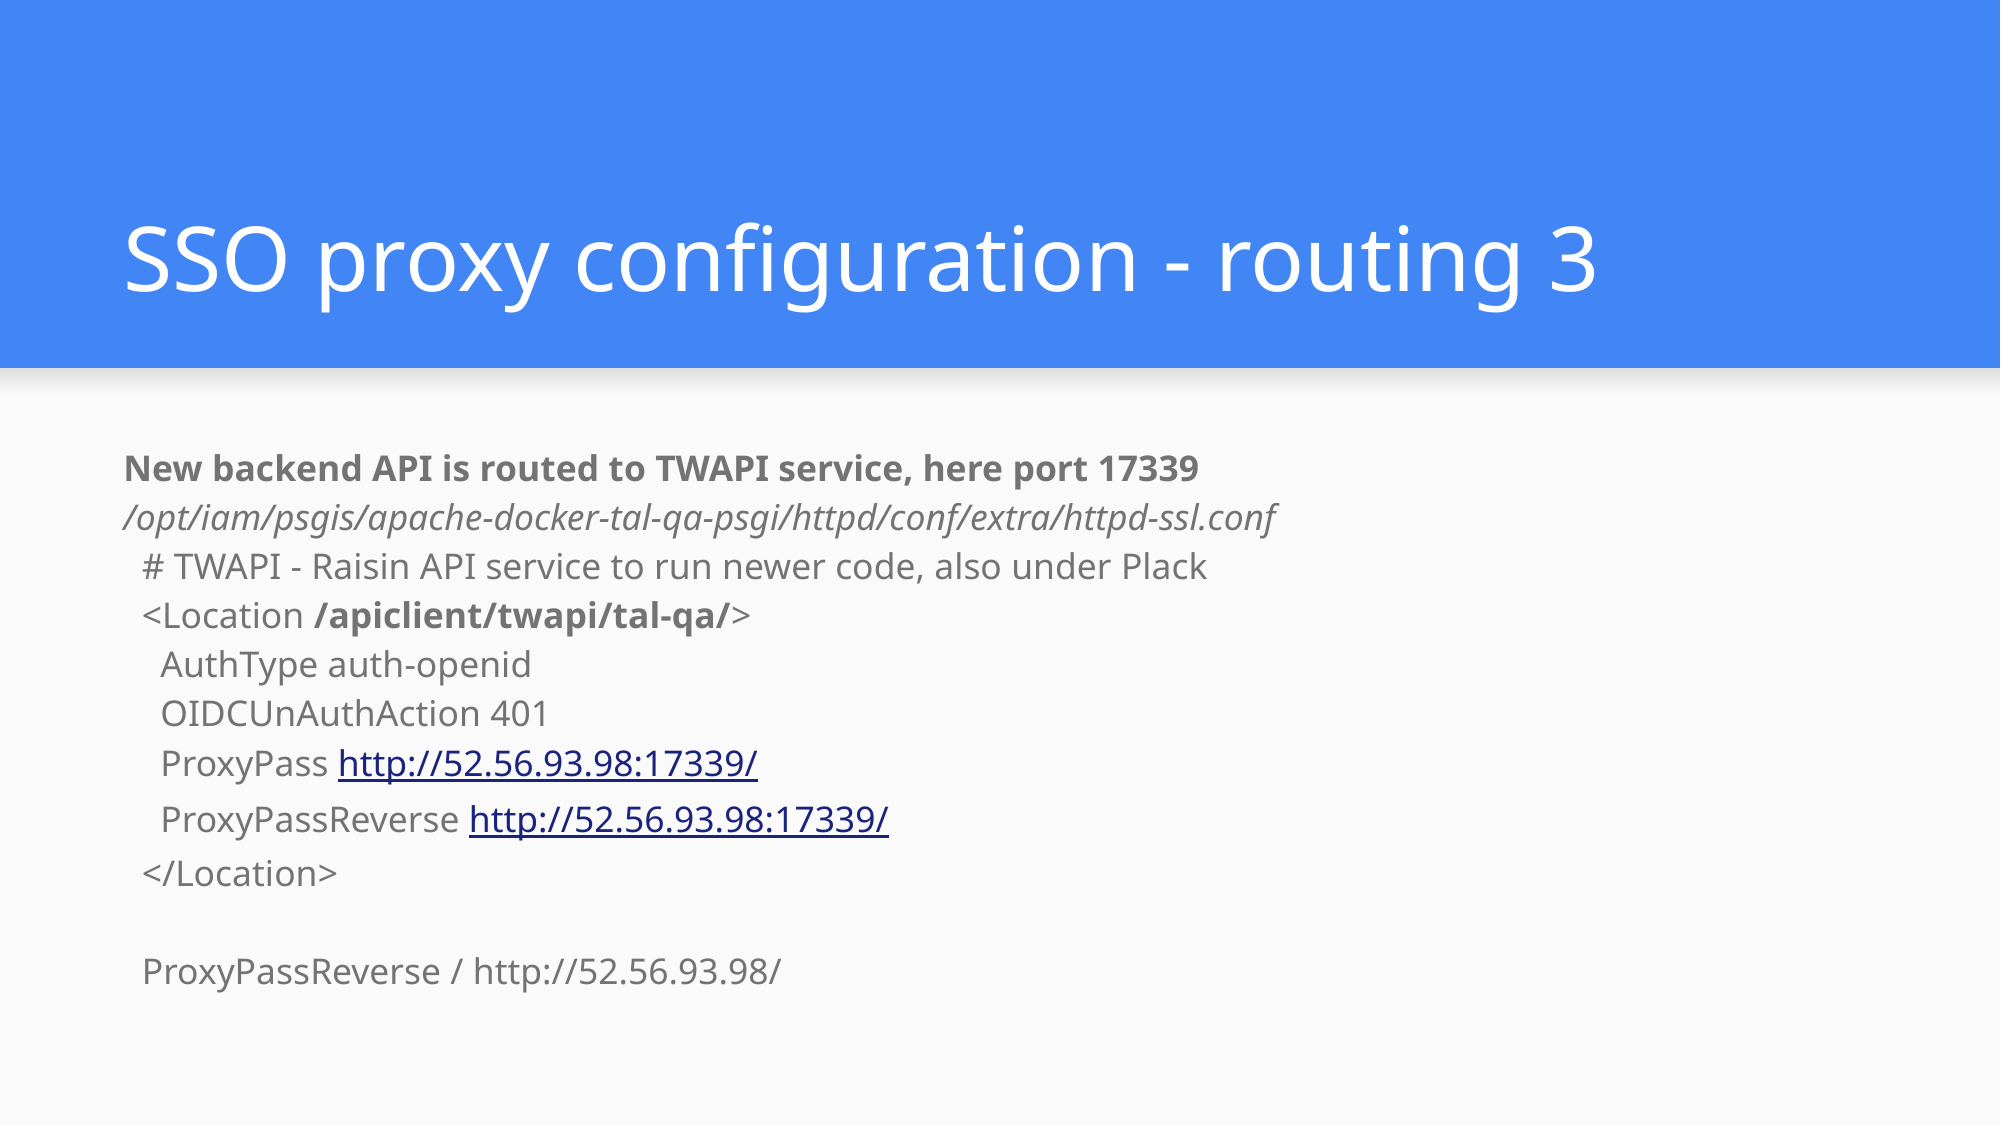

# SSO proxy configuration - routing 3
New backend API is routed to TWAPI service, here port 17339
/opt/iam/psgis/apache-docker-tal-qa-psgi/httpd/conf/extra/httpd-ssl.conf
 # TWAPI - Raisin API service to run newer code, also under Plack
 <Location /apiclient/twapi/tal-qa/>
 AuthType auth-openid
 OIDCUnAuthAction 401
 ProxyPass http://52.56.93.98:17339/
 ProxyPassReverse http://52.56.93.98:17339/
 </Location>
 ProxyPassReverse / http://52.56.93.98/